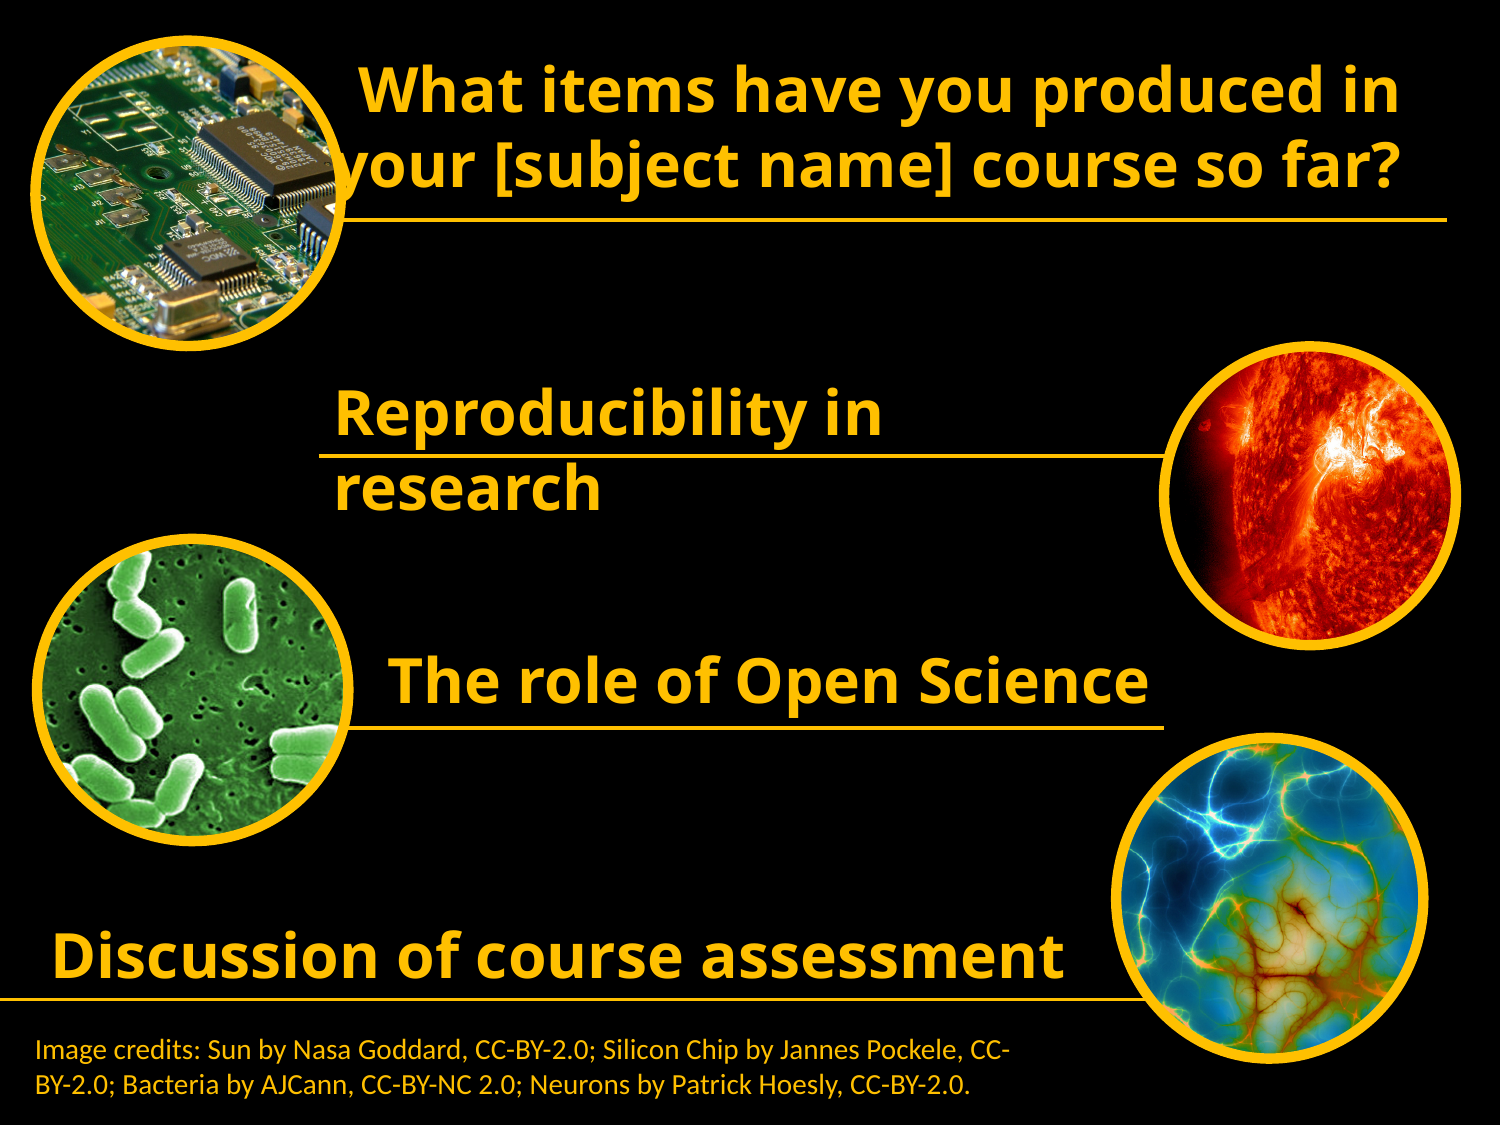

What items have you produced in your [subject name] course so far?
Reproducibility in research
The role of Open Science
Discussion of course assessment
Image credits: Sun by Nasa Goddard, CC-BY-2.0; Silicon Chip by Jannes Pockele, CC-BY-2.0; Bacteria by AJCann, CC-BY-NC 2.0; Neurons by Patrick Hoesly, CC-BY-2.0.